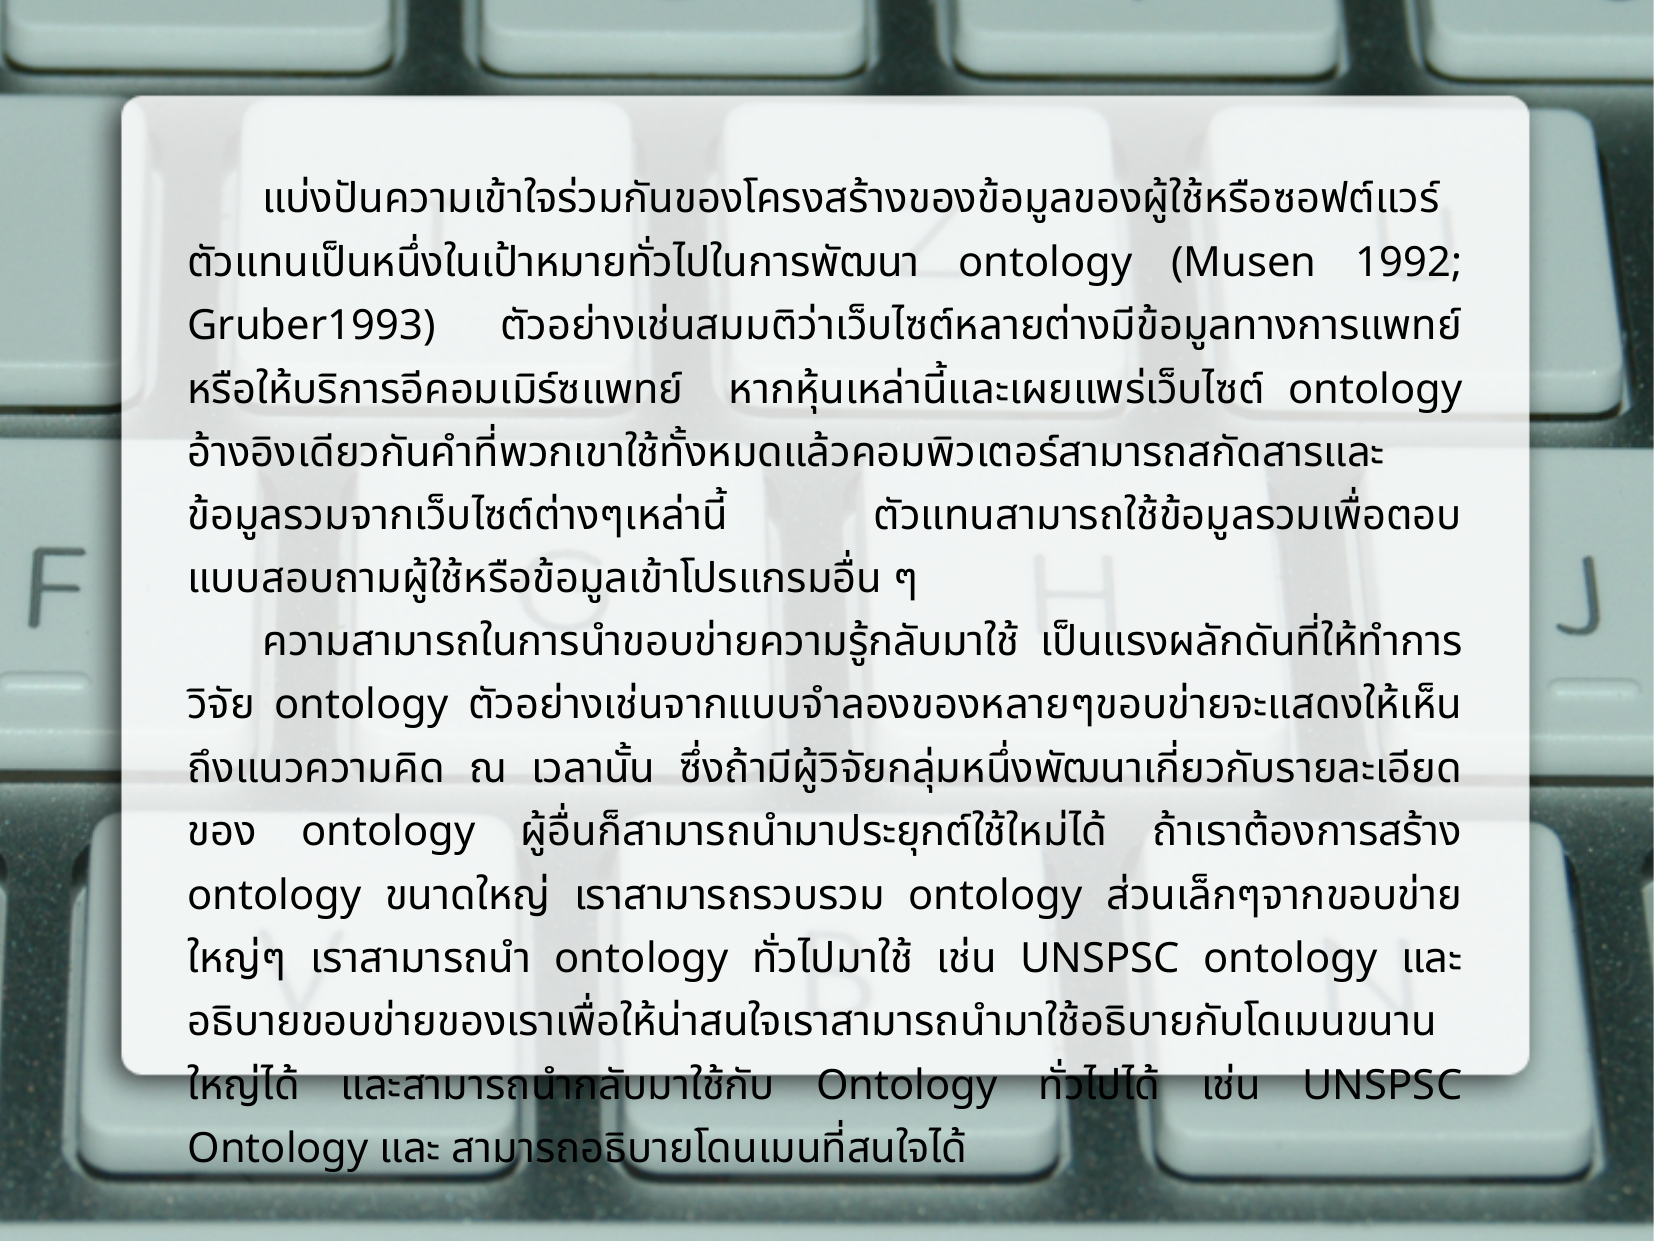

#
แบ่งปันความเข้าใจร่วมกันของโครงสร้างของข้อมูลของผู้ใช้หรือซอฟต์แวร์ตัวแทนเป็นหนึ่งในเป้าหมายทั่วไปในการพัฒนา ontology (Musen 1992; Gruber1993) ตัวอย่างเช่นสมมติว่าเว็บไซต์หลายต่างมีข้อมูลทางการแพทย์หรือให้บริการอีคอมเมิร์ซแพทย์ หากหุ้นเหล่านี้และเผยแพร่เว็บไซต์ ontology อ้างอิงเดียวกันคำที่พวกเขาใช้ทั้งหมดแล้วคอมพิวเตอร์สามารถสกัดสารและข้อมูลรวมจากเว็บไซต์ต่างๆเหล่านี้ ตัวแทนสามารถใช้ข้อมูลรวมเพื่อตอบแบบสอบถามผู้ใช้หรือข้อมูลเข้าโปรแกรมอื่น ๆ
ความสามารถในการนำขอบข่ายความรู้กลับมาใช้ เป็นแรงผลักดันที่ให้ทำการวิจัย ontology ตัวอย่างเช่นจากแบบจำลองของหลายๆขอบข่ายจะแสดงให้เห็นถึงแนวความคิด ณ เวลานั้น ซึ่งถ้ามีผู้วิจัยกลุ่มหนึ่งพัฒนาเกี่ยวกับรายละเอียดของ ontology ผู้อื่นก็สามารถนำมาประยุกต์ใช้ใหม่ได้ ถ้าเราต้องการสร้าง ontology ขนาดใหญ่ เราสามารถรวบรวม ontology ส่วนเล็กๆจากขอบข่ายใหญ่ๆ เราสามารถนำ ontology ทั่วไปมาใช้ เช่น UNSPSC ontology และอธิบายขอบข่ายของเราเพื่อให้น่าสนใจเราสามารถนำมาใช้อธิบายกับโดเมนขนานใหญ่ได้ และสามารถนำกลับมาใช้กับ Ontology ทั่วไปได้ เช่น UNSPSC Ontology และ สามารถอธิบายโดนเมนที่สนใจได้